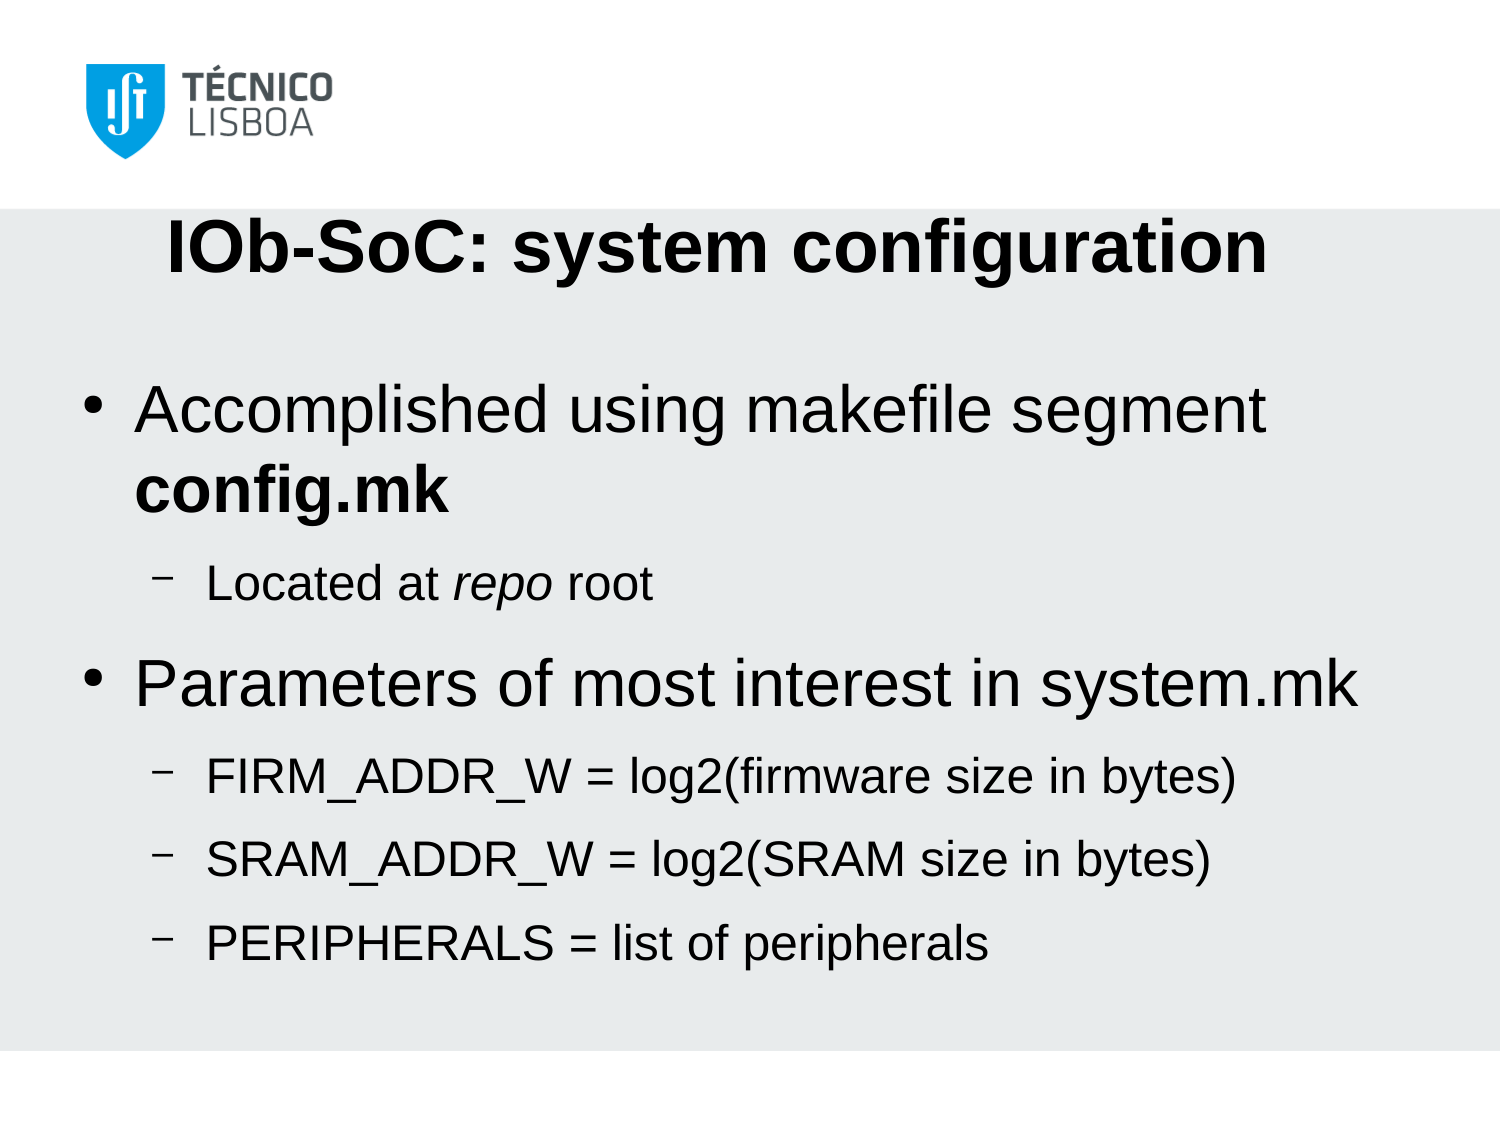

# IOb-SoC: system configuration
Accomplished using makefile segment config.mk
Located at repo root
Parameters of most interest in system.mk
FIRM_ADDR_W = log2(firmware size in bytes)
SRAM_ADDR_W = log2(SRAM size in bytes)
PERIPHERALS = list of peripherals